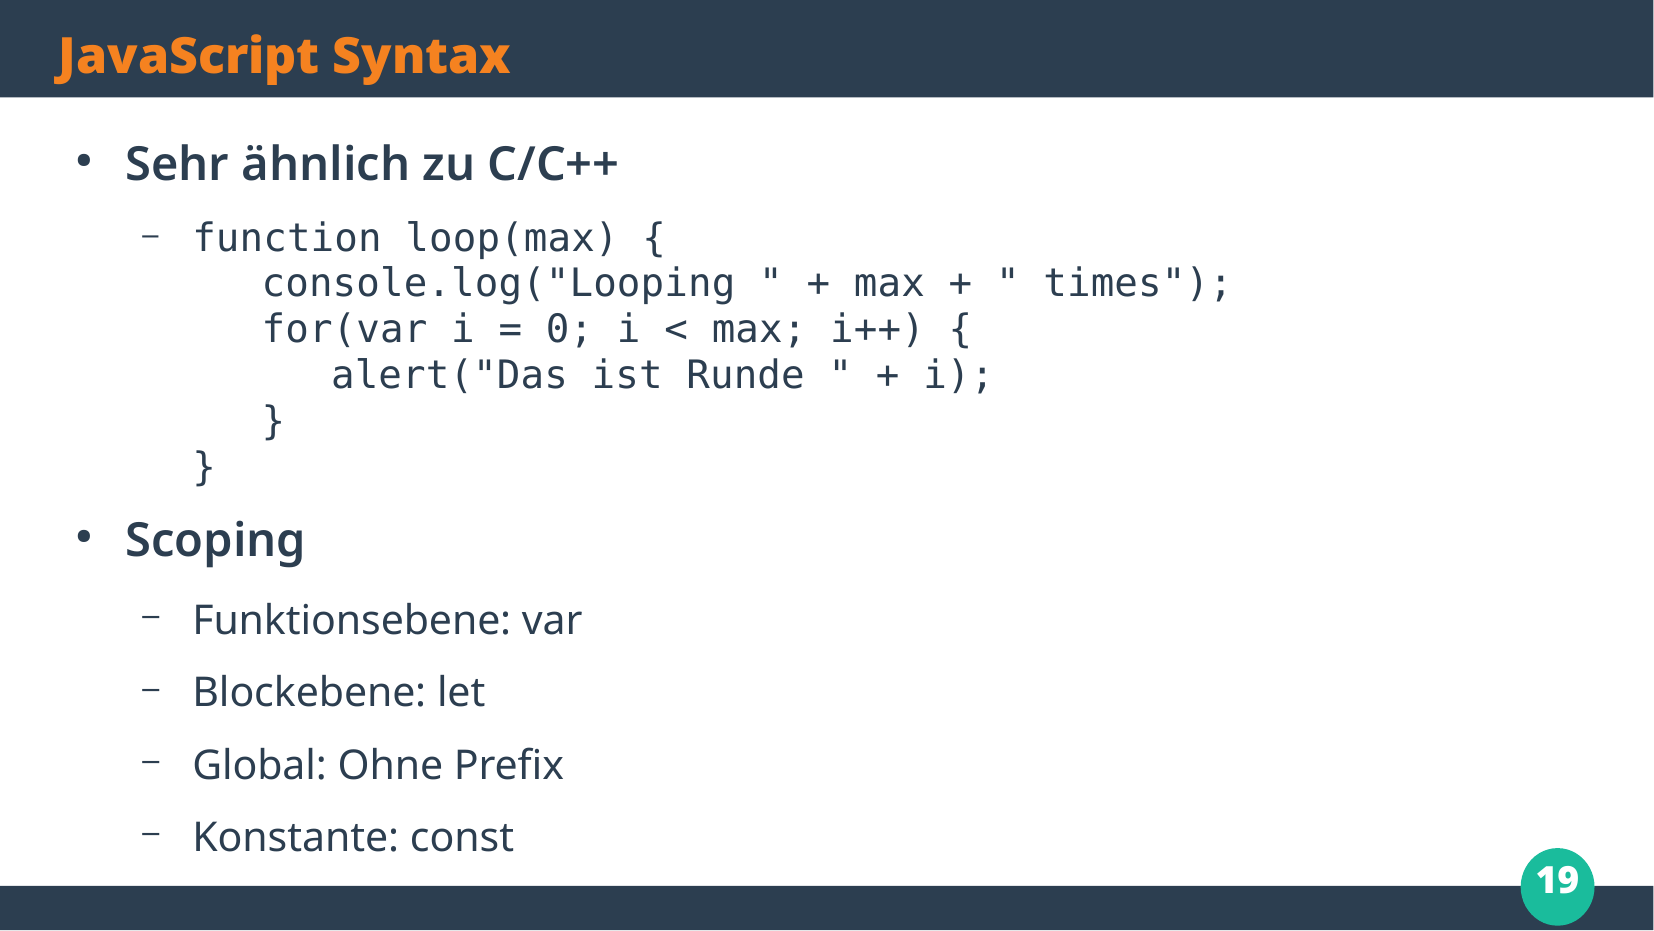

# JavaScript Syntax
Sehr ähnlich zu C/C++
function loop(max) {
	console.log("Looping " + max + " times");
	for(var i = 0; i < max; i++) {
		alert("Das ist Runde " + i);
	}
}
Scoping
Funktionsebene: var
Blockebene: let
Global: Ohne Prefix
Konstante: const
19